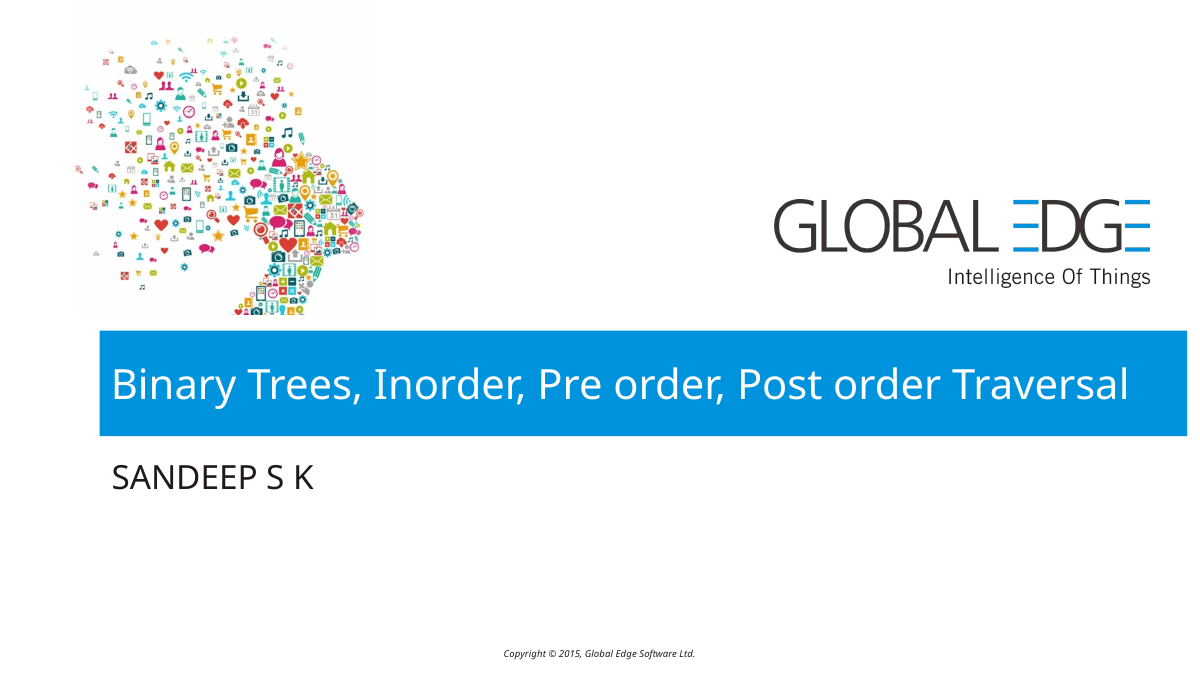

# Binary Trees, Inorder, Pre order, Post order Traversal
SANDEEP S K